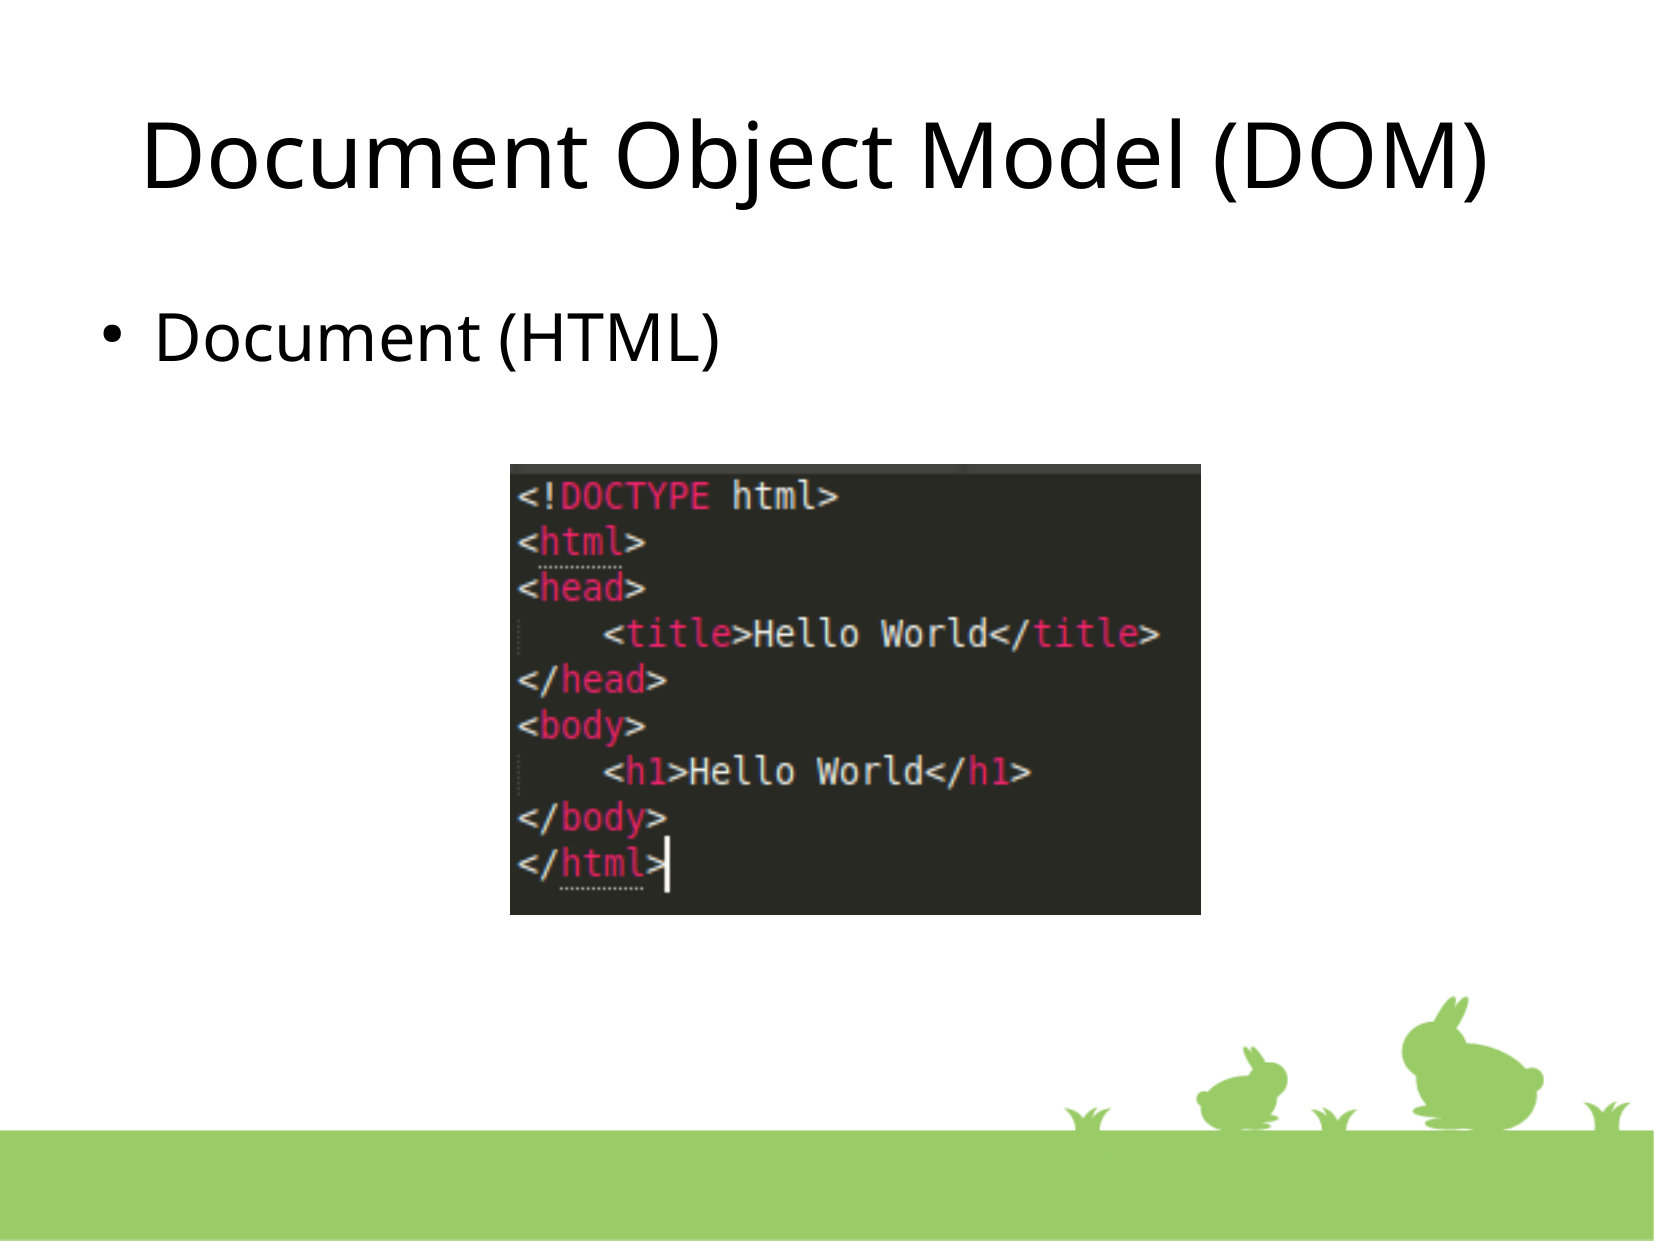

# Document Object Model (DOM)
Document (HTML)